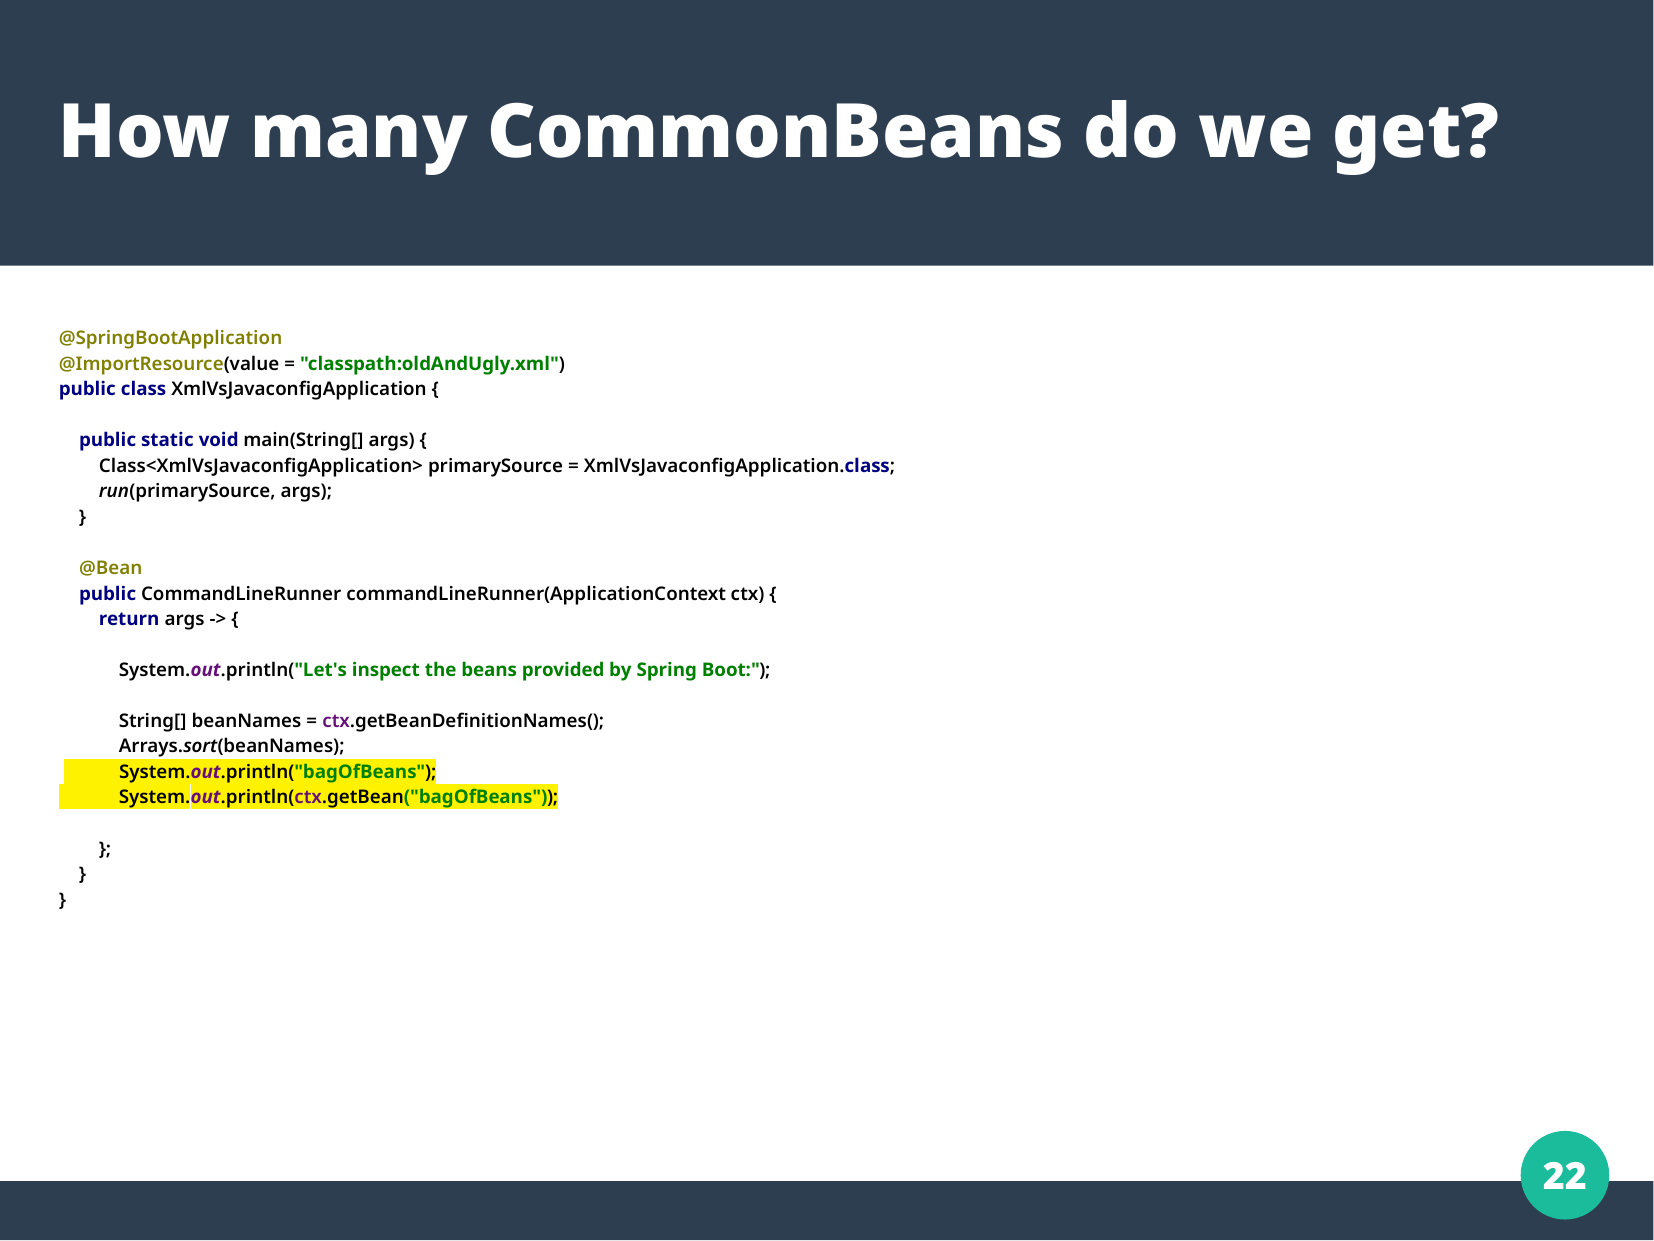

# How many CommonBeans do we get?
@SpringBootApplication
@ImportResource(value = "classpath:oldAndUgly.xml")
public class XmlVsJavaconfigApplication {
 public static void main(String[] args) {
 Class<XmlVsJavaconfigApplication> primarySource = XmlVsJavaconfigApplication.class;
 run(primarySource, args);
 }
 @Bean
 public CommandLineRunner commandLineRunner(ApplicationContext ctx) {
 return args -> {
 System.out.println("Let's inspect the beans provided by Spring Boot:");
 String[] beanNames = ctx.getBeanDefinitionNames();
 Arrays.sort(beanNames);
 System.out.println("bagOfBeans");
 System.out.println(ctx.getBean("bagOfBeans"));
 };
 }
}
22